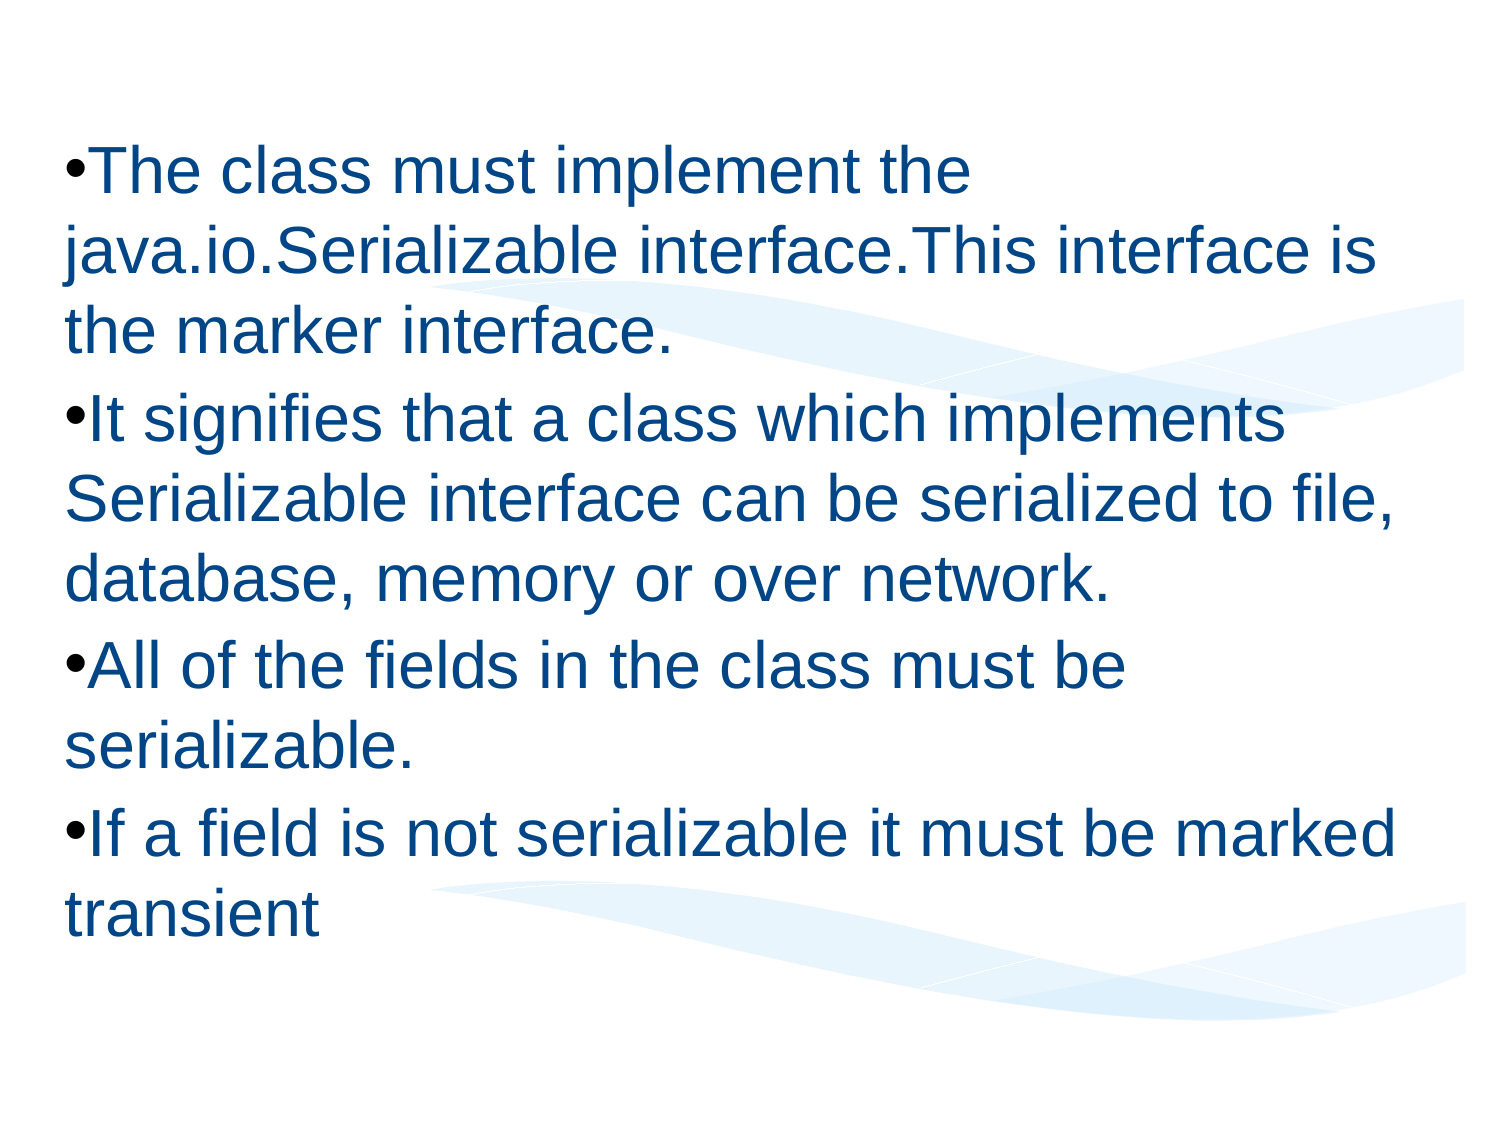

# Conditions for serialization
The class must implement the java.io.Serializable interface.This interface is the marker interface.
It signifies that a class which implements Serializable interface can be serialized to file, database, memory or over network.
All of the fields in the class must be serializable.
If a field is not serializable it must be marked transient